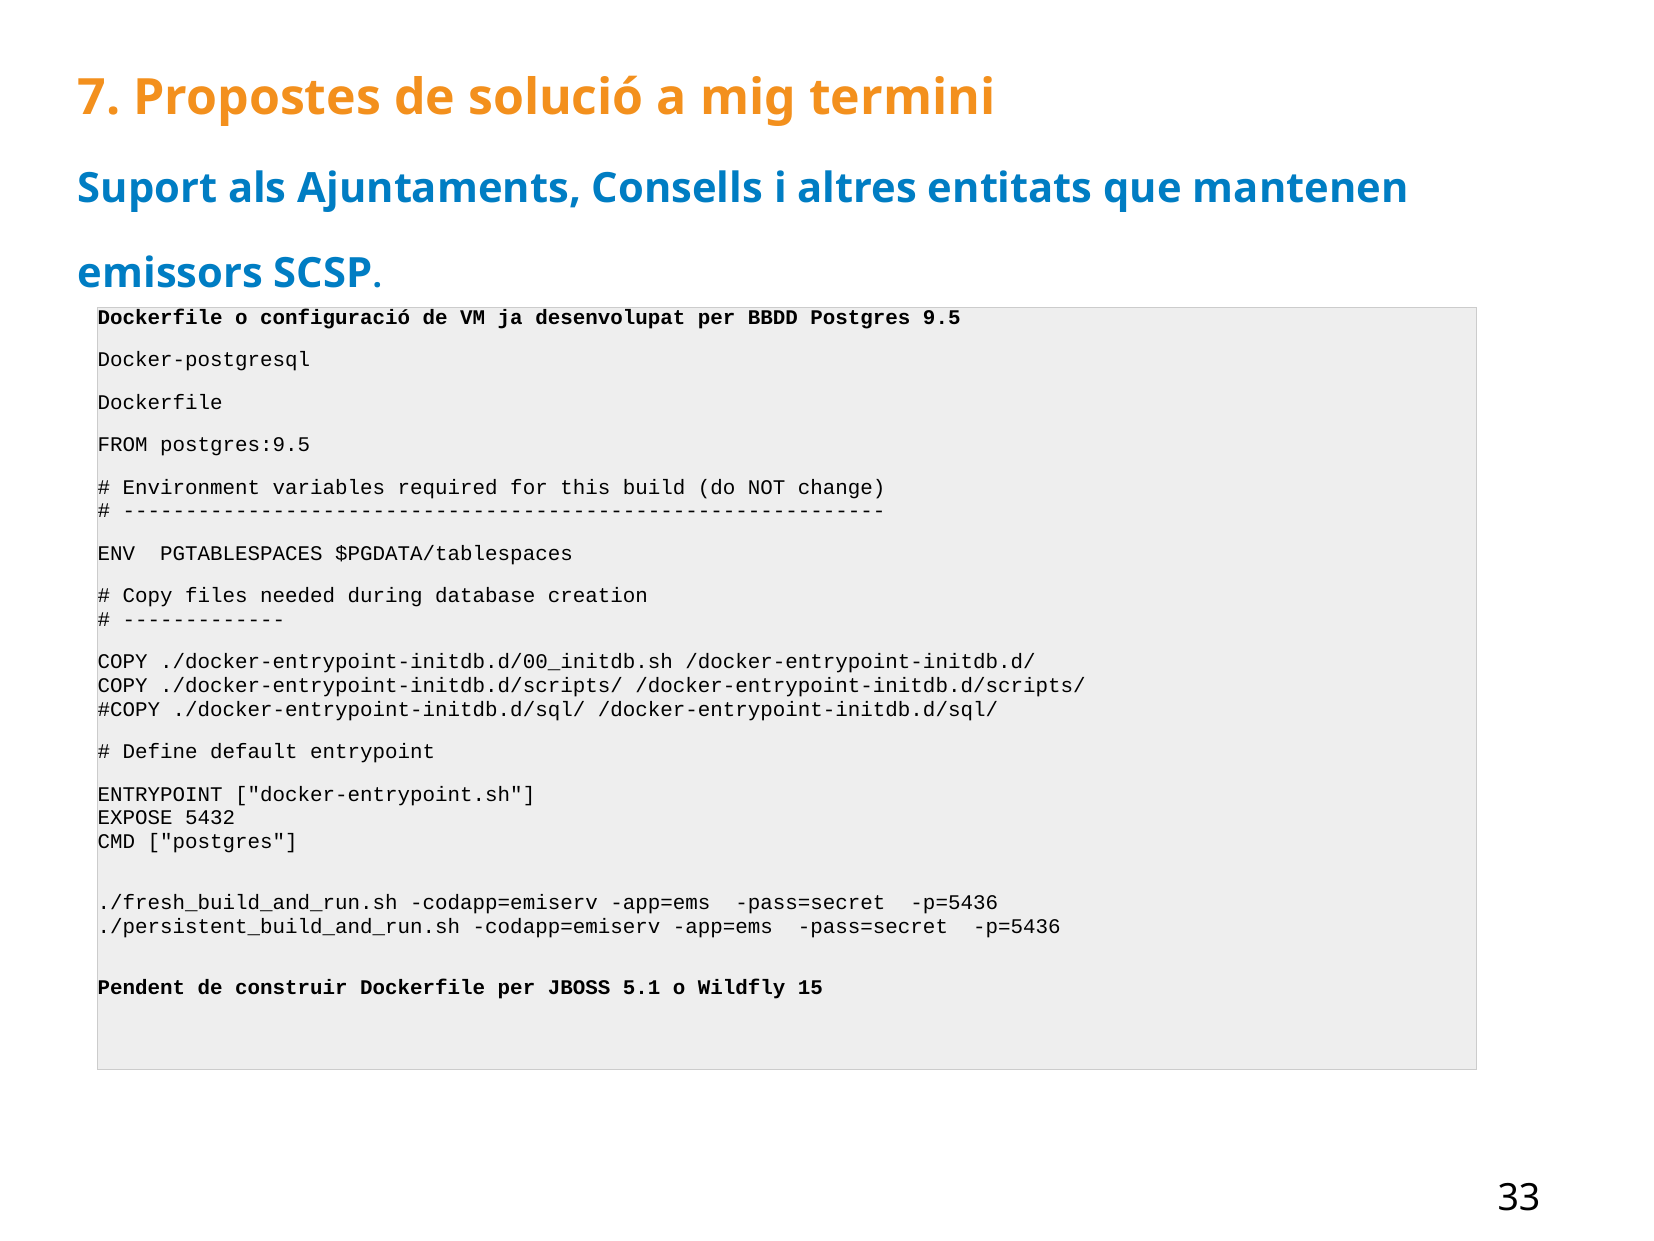

7. Propostes de solució a mig termini
Suport als Ajuntaments, Consells i altres entitats que mantenen emissors SCSP.
Dockerfile o configuració de VM ja desenvolupat per BBDD Postgres 9.5
Docker-postgresql
Dockerfile
FROM postgres:9.5
# Environment variables required for this build (do NOT change)
# -------------------------------------------------------------
ENV PGTABLESPACES $PGDATA/tablespaces
# Copy files needed during database creation
# -------------
COPY ./docker-entrypoint-initdb.d/00_initdb.sh /docker-entrypoint-initdb.d/
COPY ./docker-entrypoint-initdb.d/scripts/ /docker-entrypoint-initdb.d/scripts/
#COPY ./docker-entrypoint-initdb.d/sql/ /docker-entrypoint-initdb.d/sql/
# Define default entrypoint
ENTRYPOINT ["docker-entrypoint.sh"]
EXPOSE 5432
CMD ["postgres"]
./fresh_build_and_run.sh -codapp=emiserv -app=ems -pass=secret -p=5436
./persistent_build_and_run.sh -codapp=emiserv -app=ems -pass=secret -p=5436
Pendent de construir Dockerfile per JBOSS 5.1 o Wildfly 15